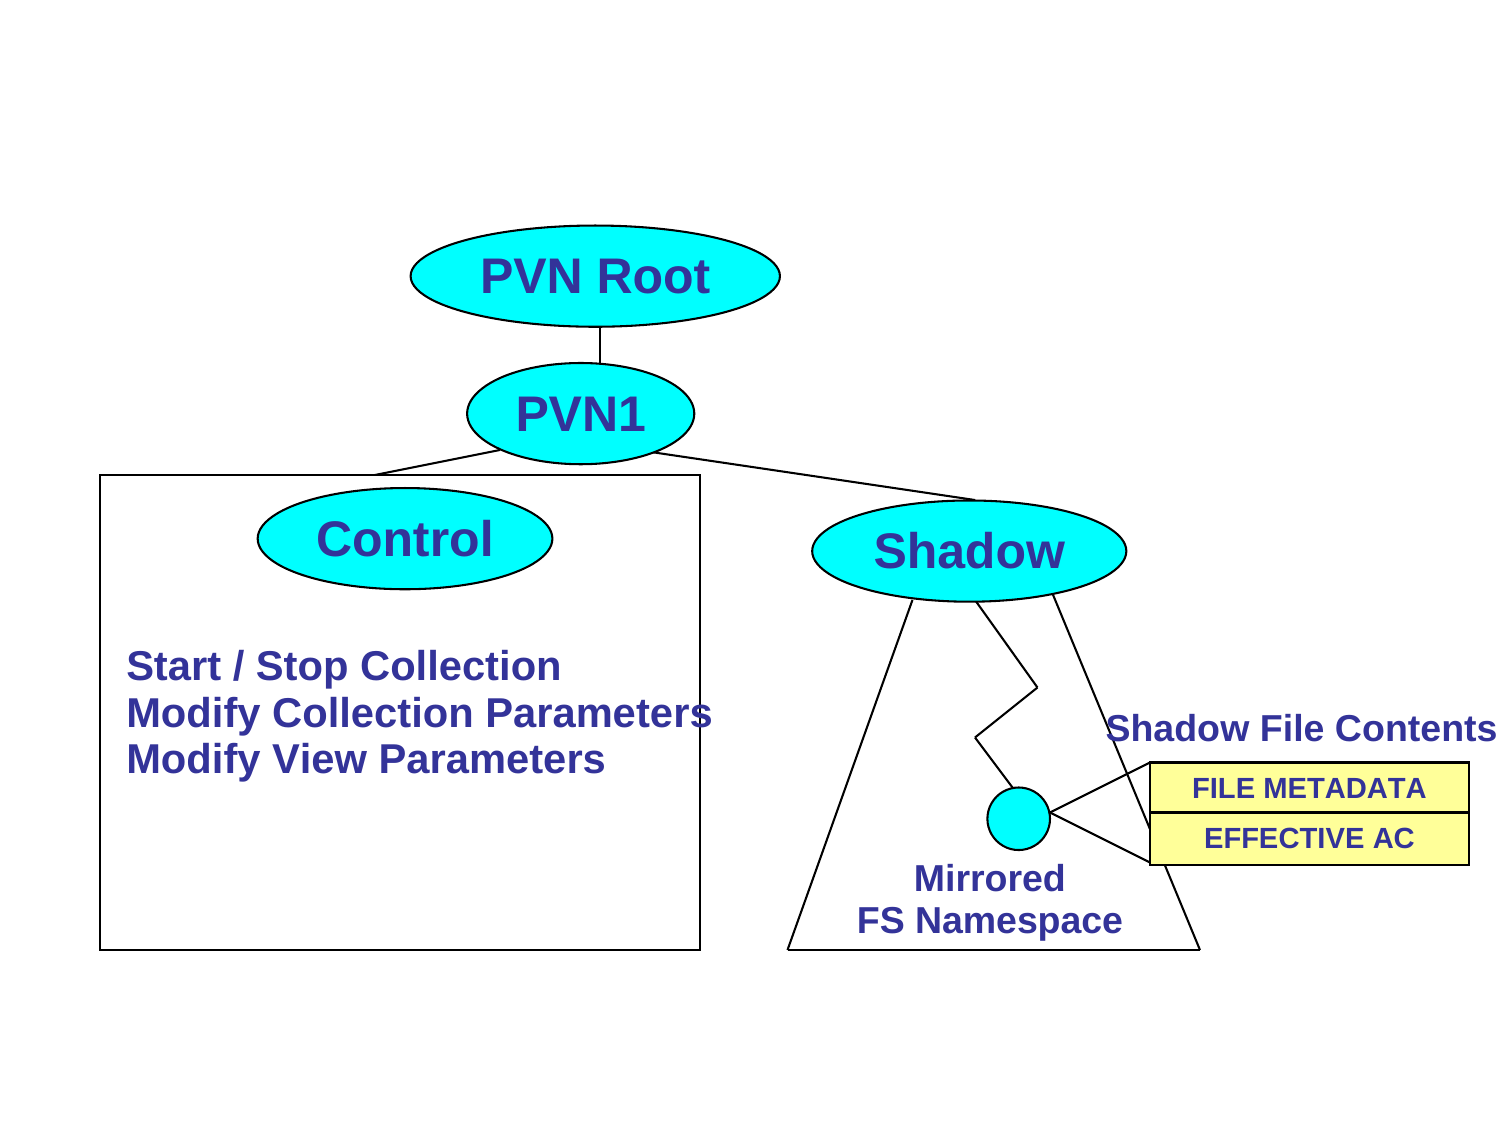

PVN Root
PVN1
 Start / Stop Collection
 Modify Collection Parameters
 Modify View Parameters
Control
Shadow
Shadow File Contents
FILE METADATA
EFFECTIVE AC
Mirrored
FS Namespace